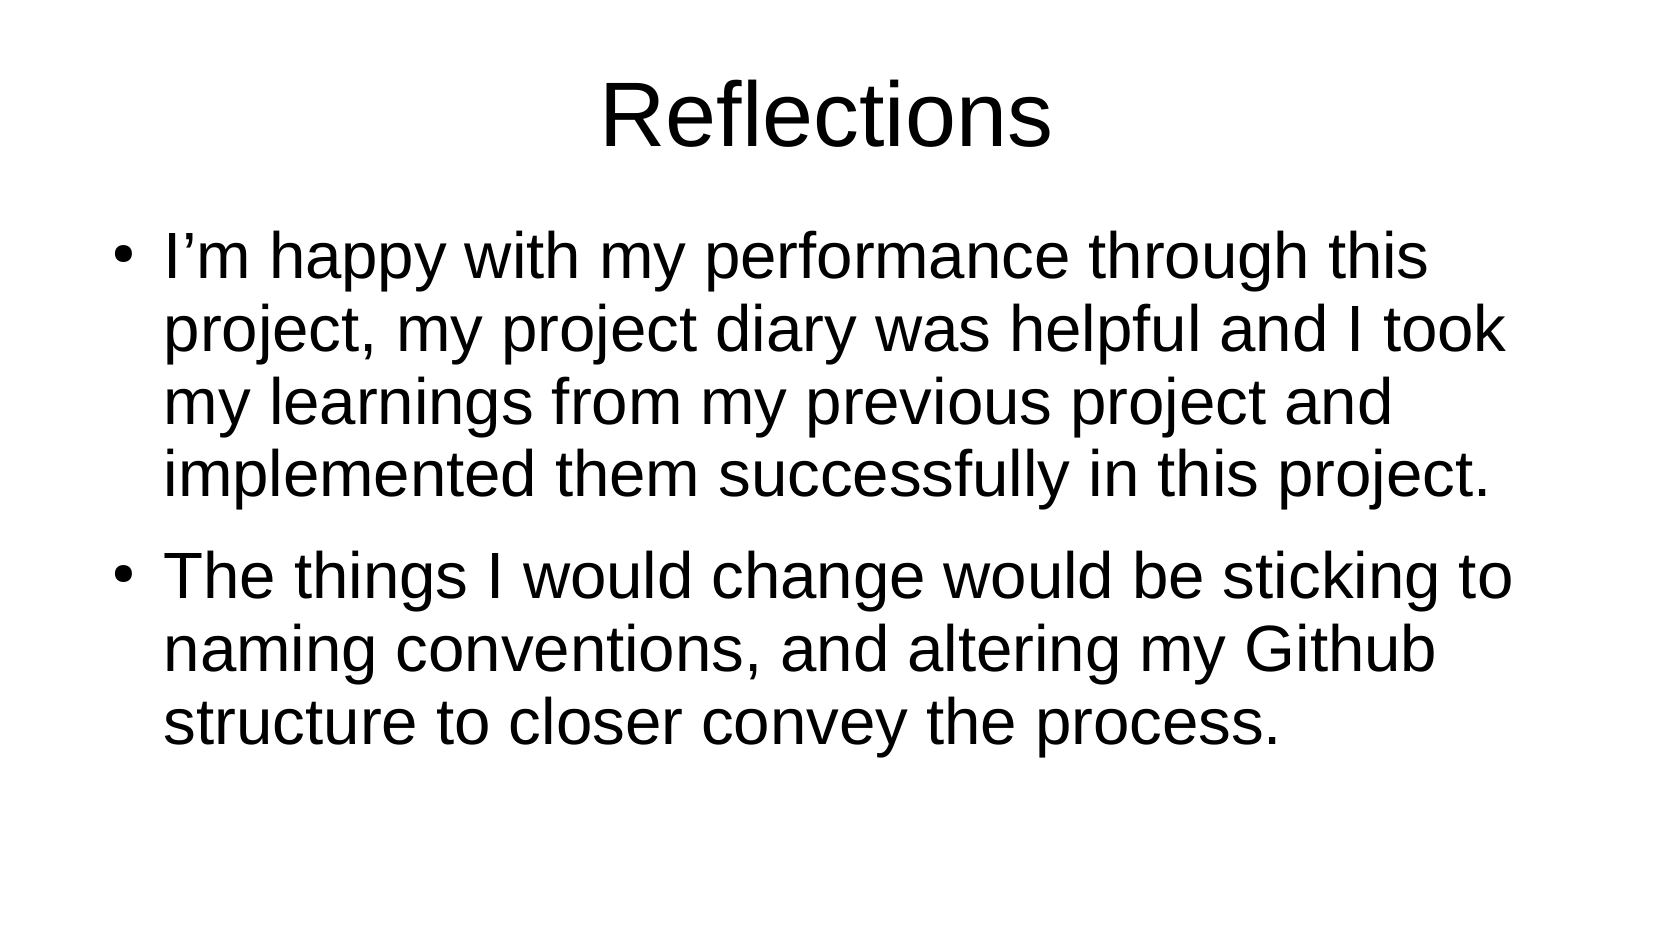

# Reflections
I’m happy with my performance through this project, my project diary was helpful and I took my learnings from my previous project and implemented them successfully in this project.
The things I would change would be sticking to naming conventions, and altering my Github structure to closer convey the process.